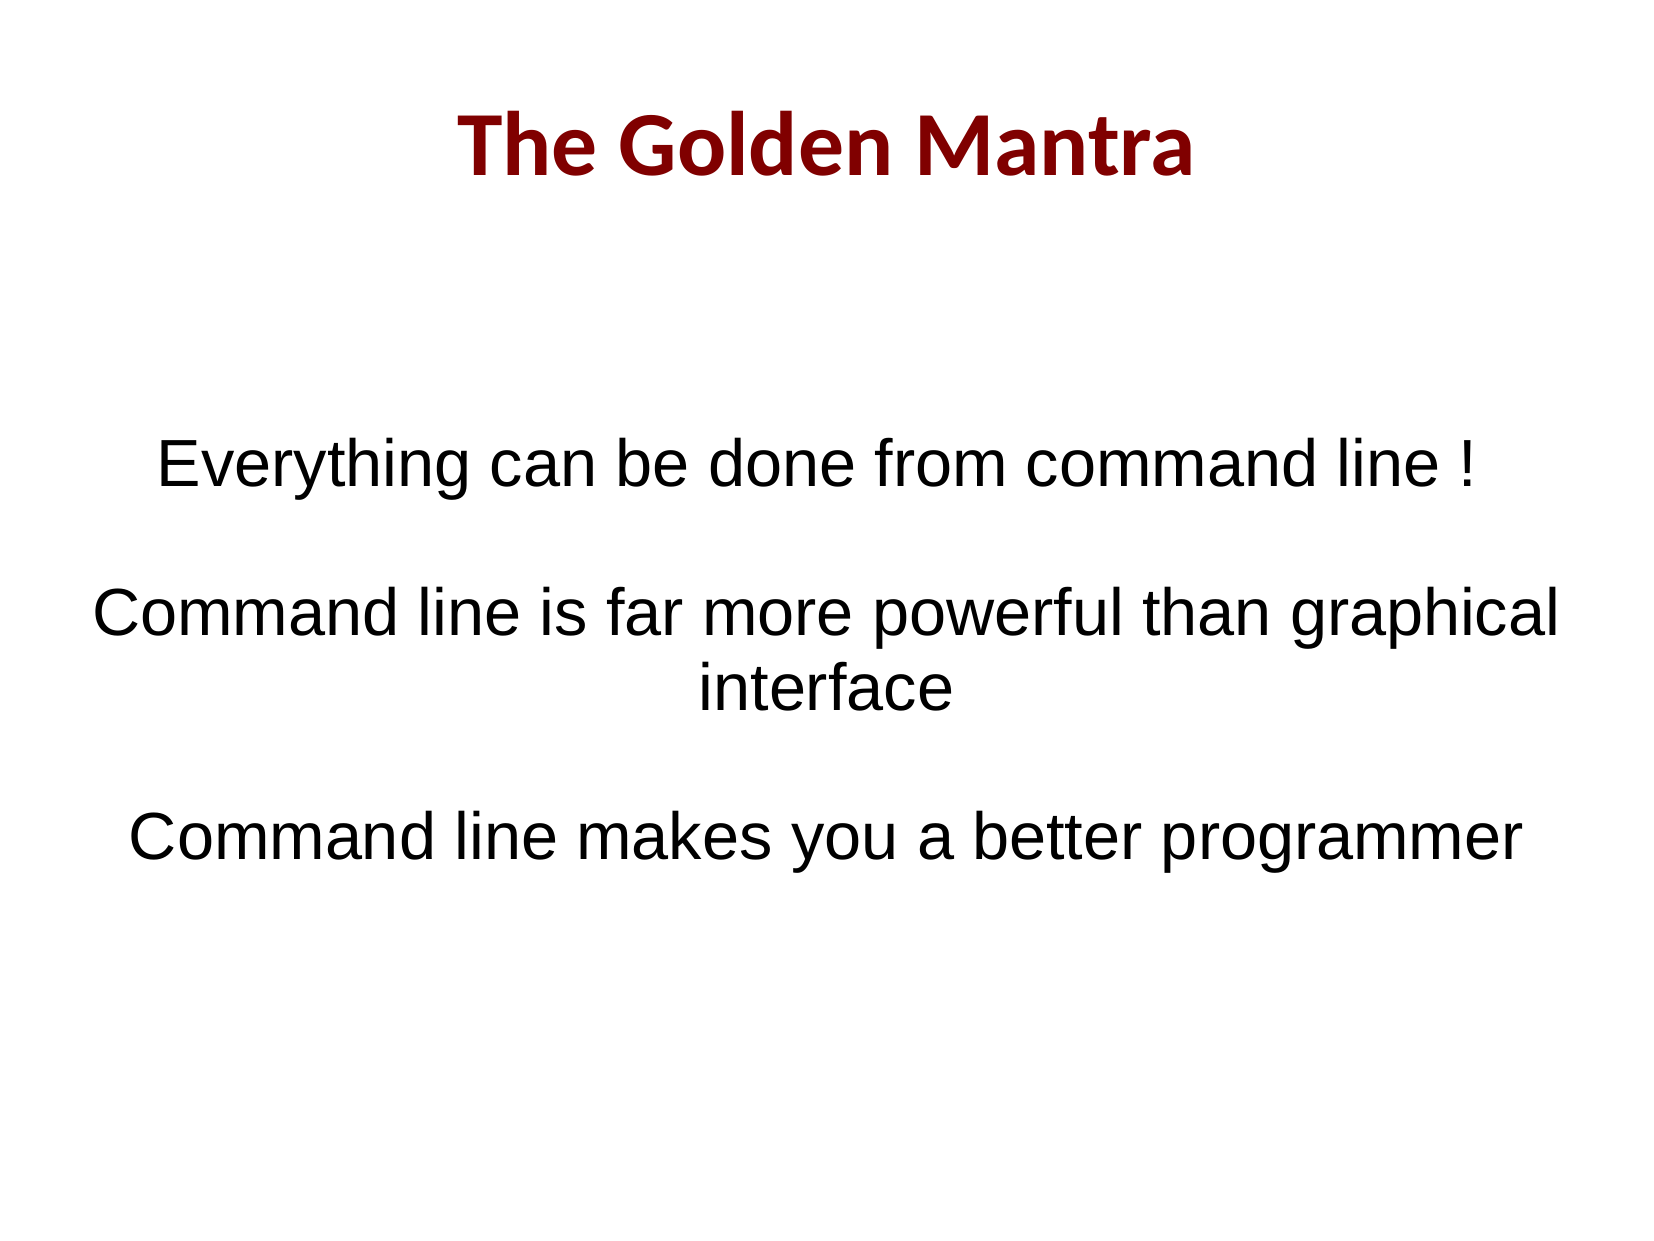

# The Golden Mantra
Everything can be done from command line !
Command line is far more powerful than graphical interface
Command line makes you a better programmer